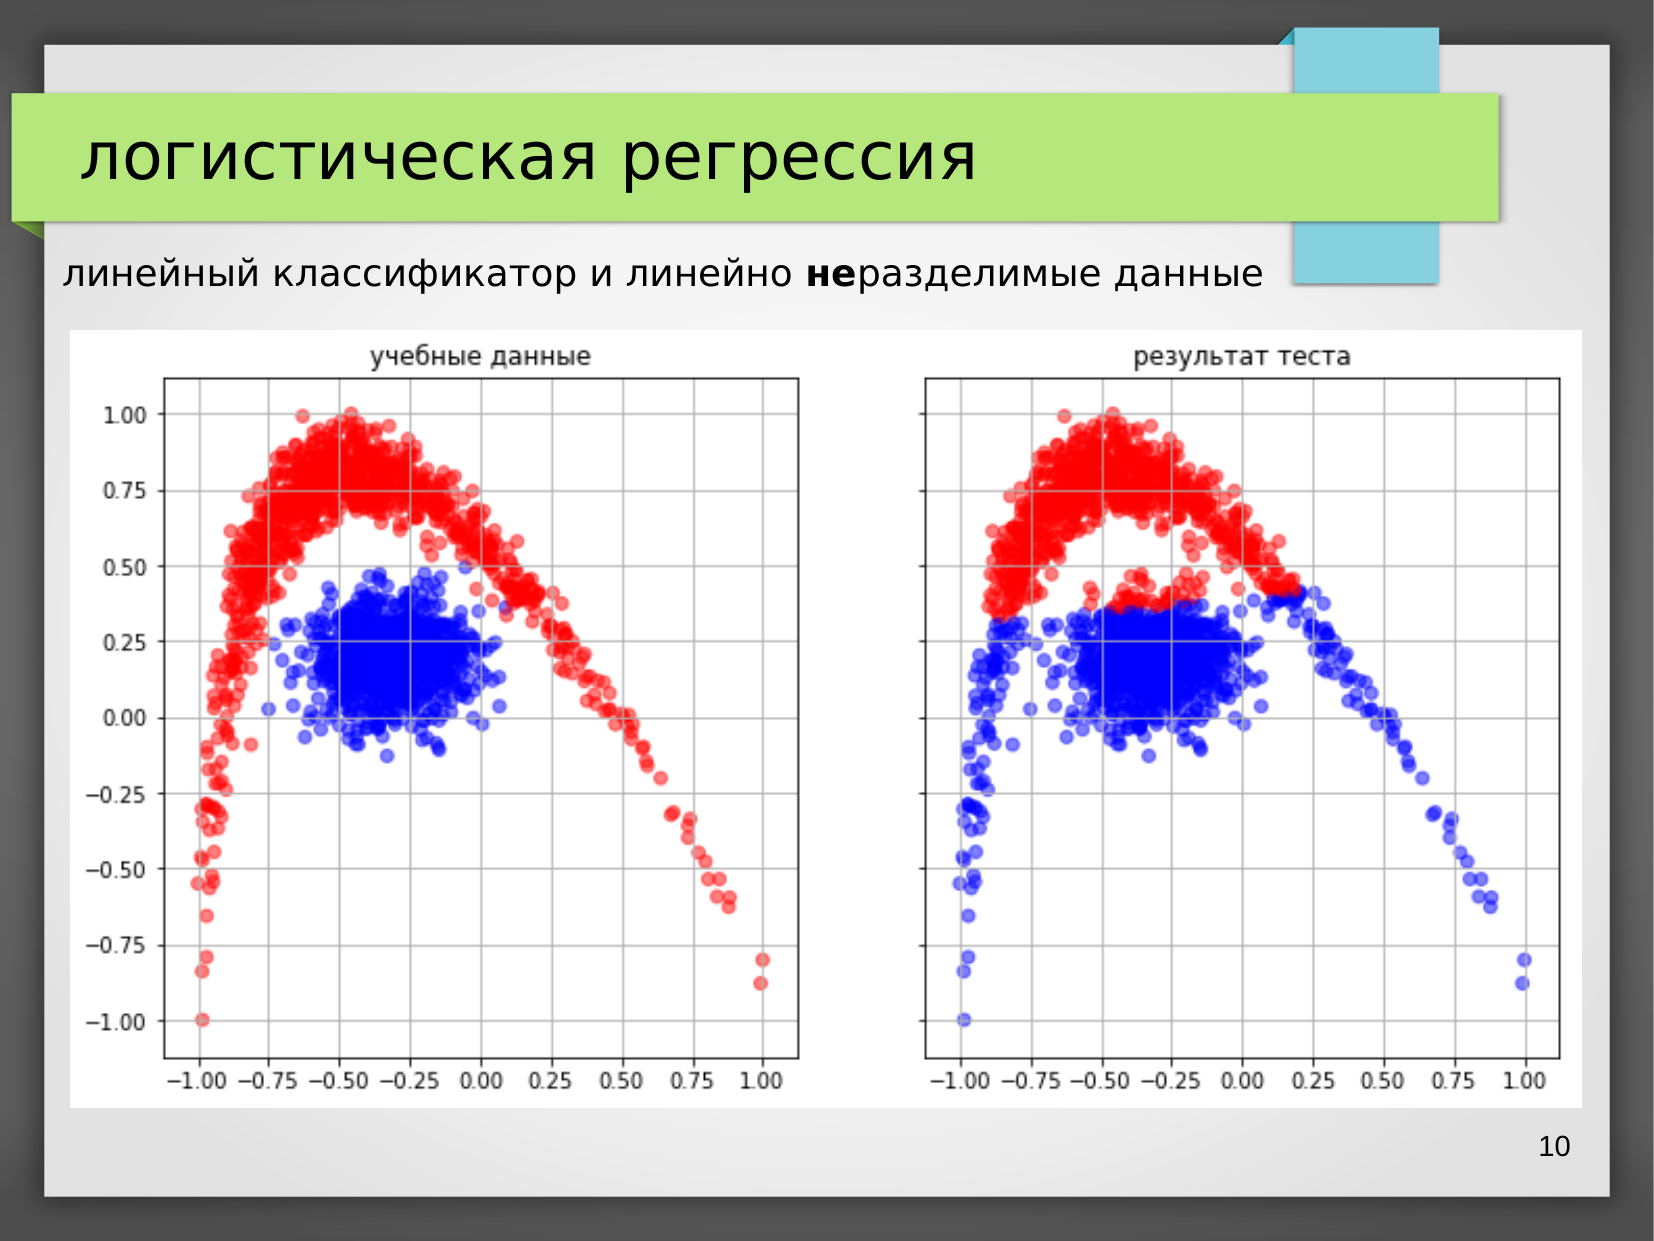

# логистическая регрессия
линейный классификатор и линейно неразделимые данные
10